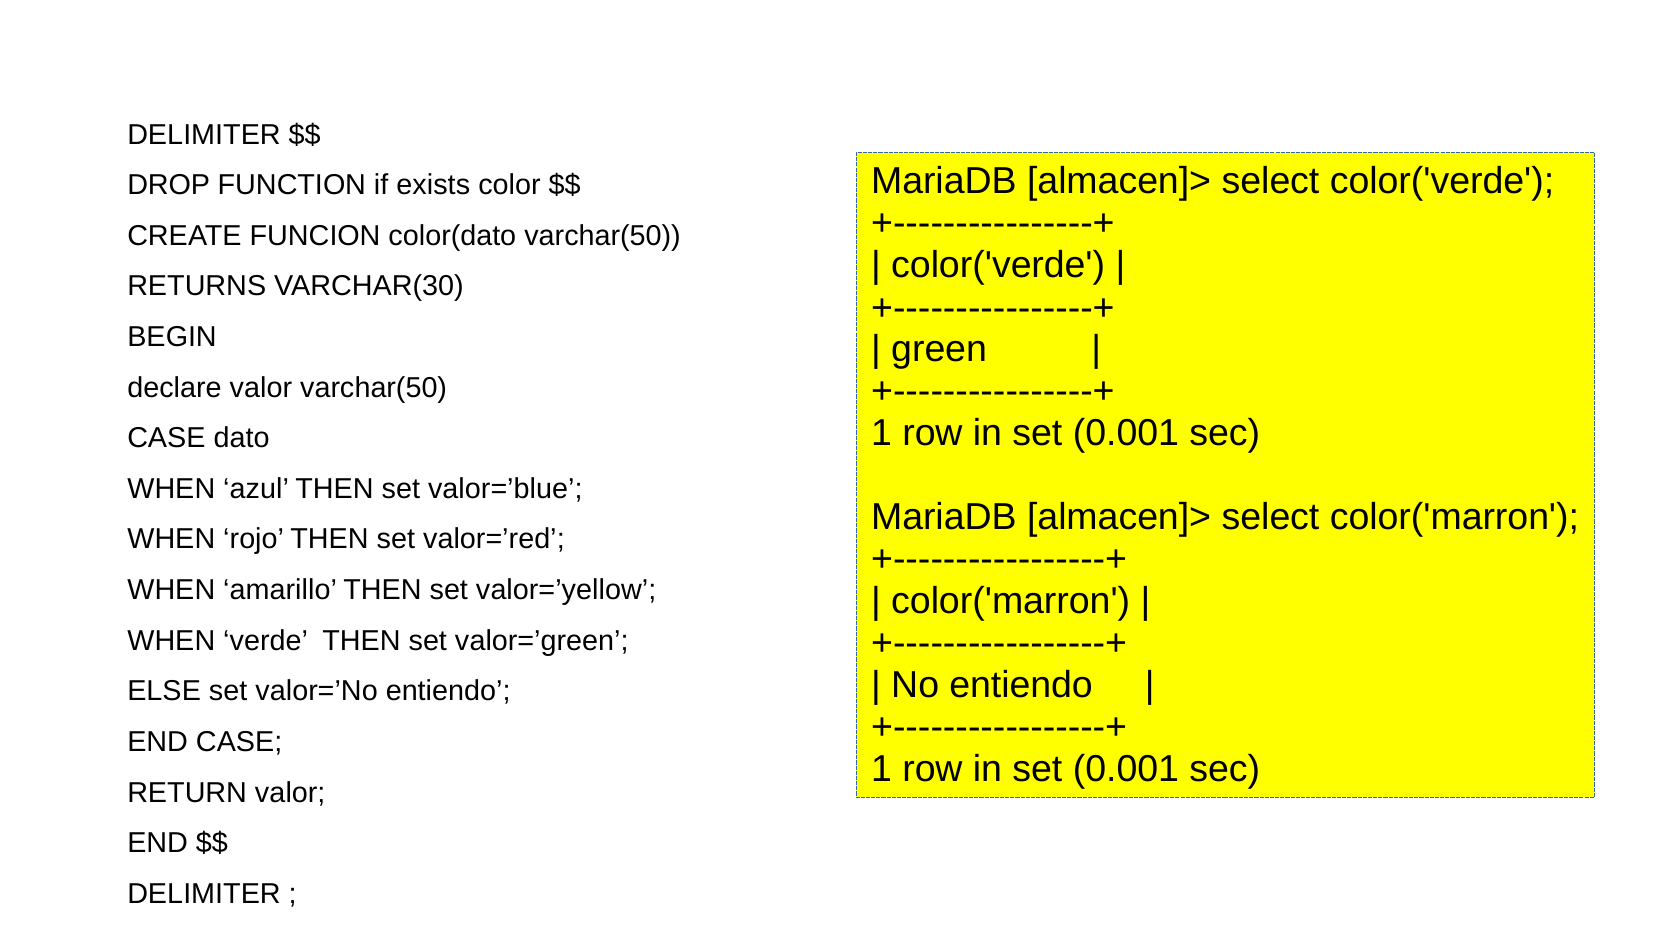

# DELIMITER $$
DROP FUNCTION if exists color $$
CREATE FUNCION color(dato varchar(50))
RETURNS VARCHAR(30)
BEGIN
declare valor varchar(50)
CASE dato
WHEN ‘azul’ THEN set valor=’blue’;
WHEN ‘rojo’ THEN set valor=’red’;
WHEN ‘amarillo’ THEN set valor=’yellow’;
WHEN ‘verde’ THEN set valor=’green’;
ELSE set valor=’No entiendo’;
END CASE;
RETURN valor;
END $$
DELIMITER ;
MariaDB [almacen]> select color('verde');
+----------------+
| color('verde') |
+----------------+
| green |
+----------------+
1 row in set (0.001 sec)
MariaDB [almacen]> select color('marron');
+-----------------+
| color('marron') |
+-----------------+
| No entiendo |
+-----------------+
1 row in set (0.001 sec)